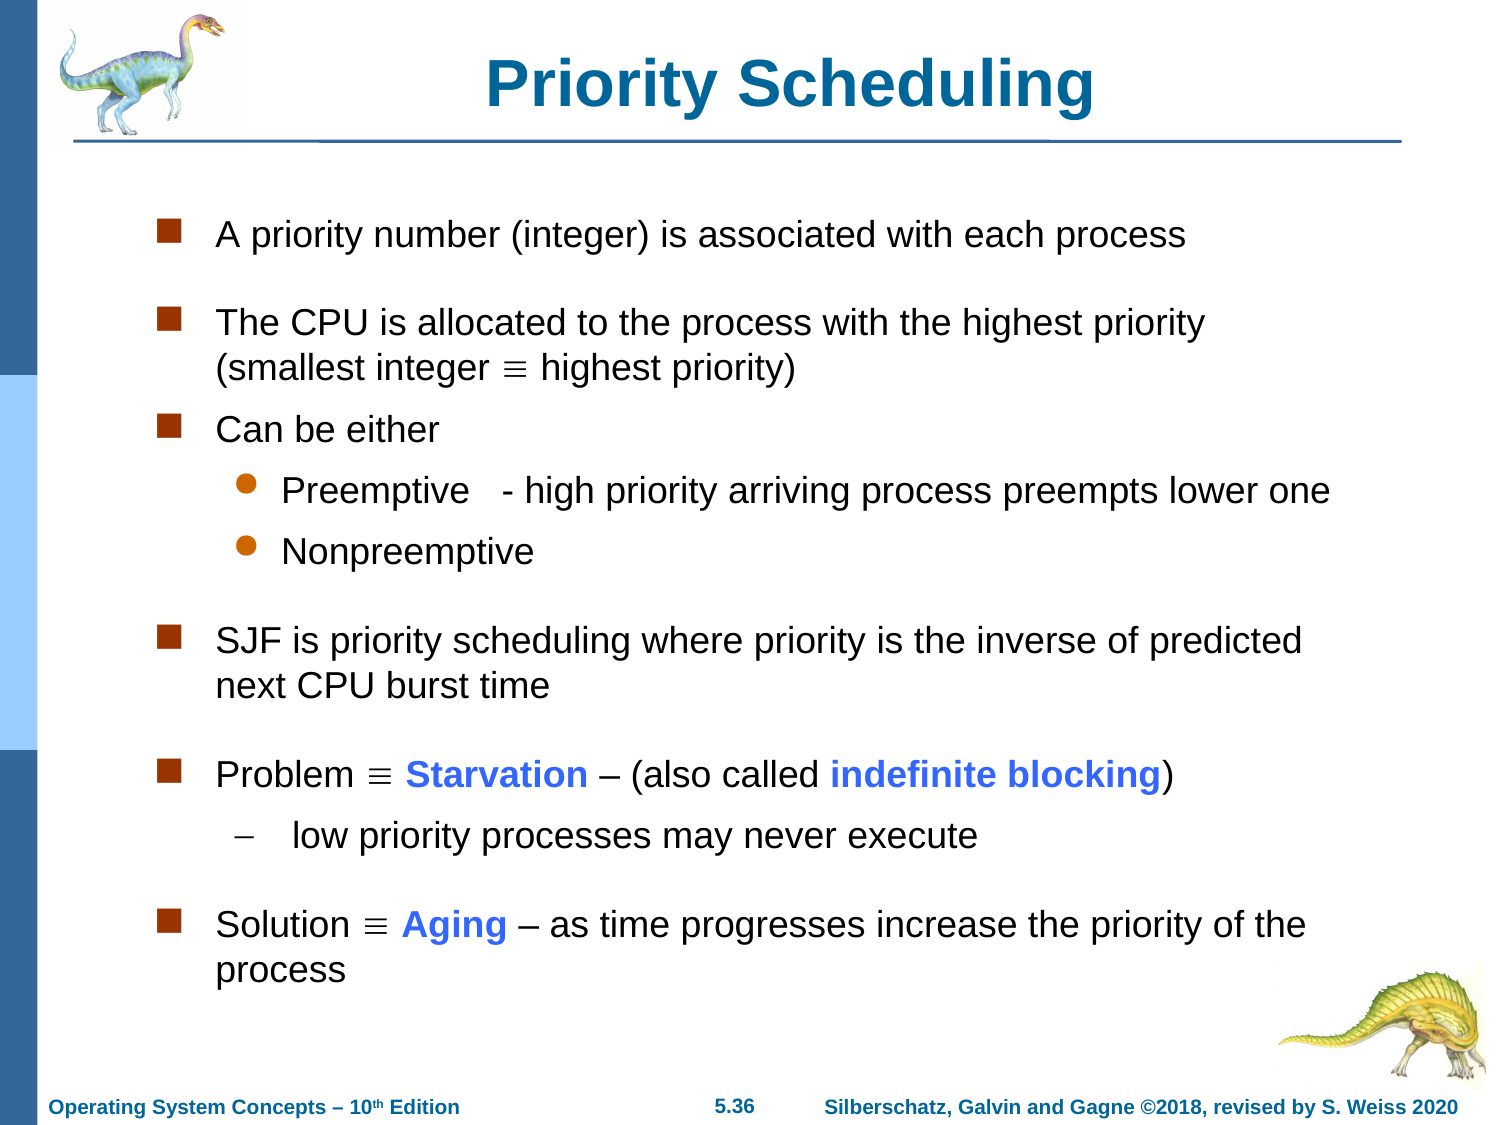

Priority Scheduling
A priority number (integer) is associated with each process
The CPU is allocated to the process with the highest priority (smallest integer  highest priority)
Can be either
Preemptive - high priority arriving process preempts lower one
Nonpreemptive
SJF is priority scheduling where priority is the inverse of predicted next CPU burst time
Problem  Starvation – (also called indefinite blocking)
 low priority processes may never execute
Solution  Aging – as time progresses increase the priority of the process